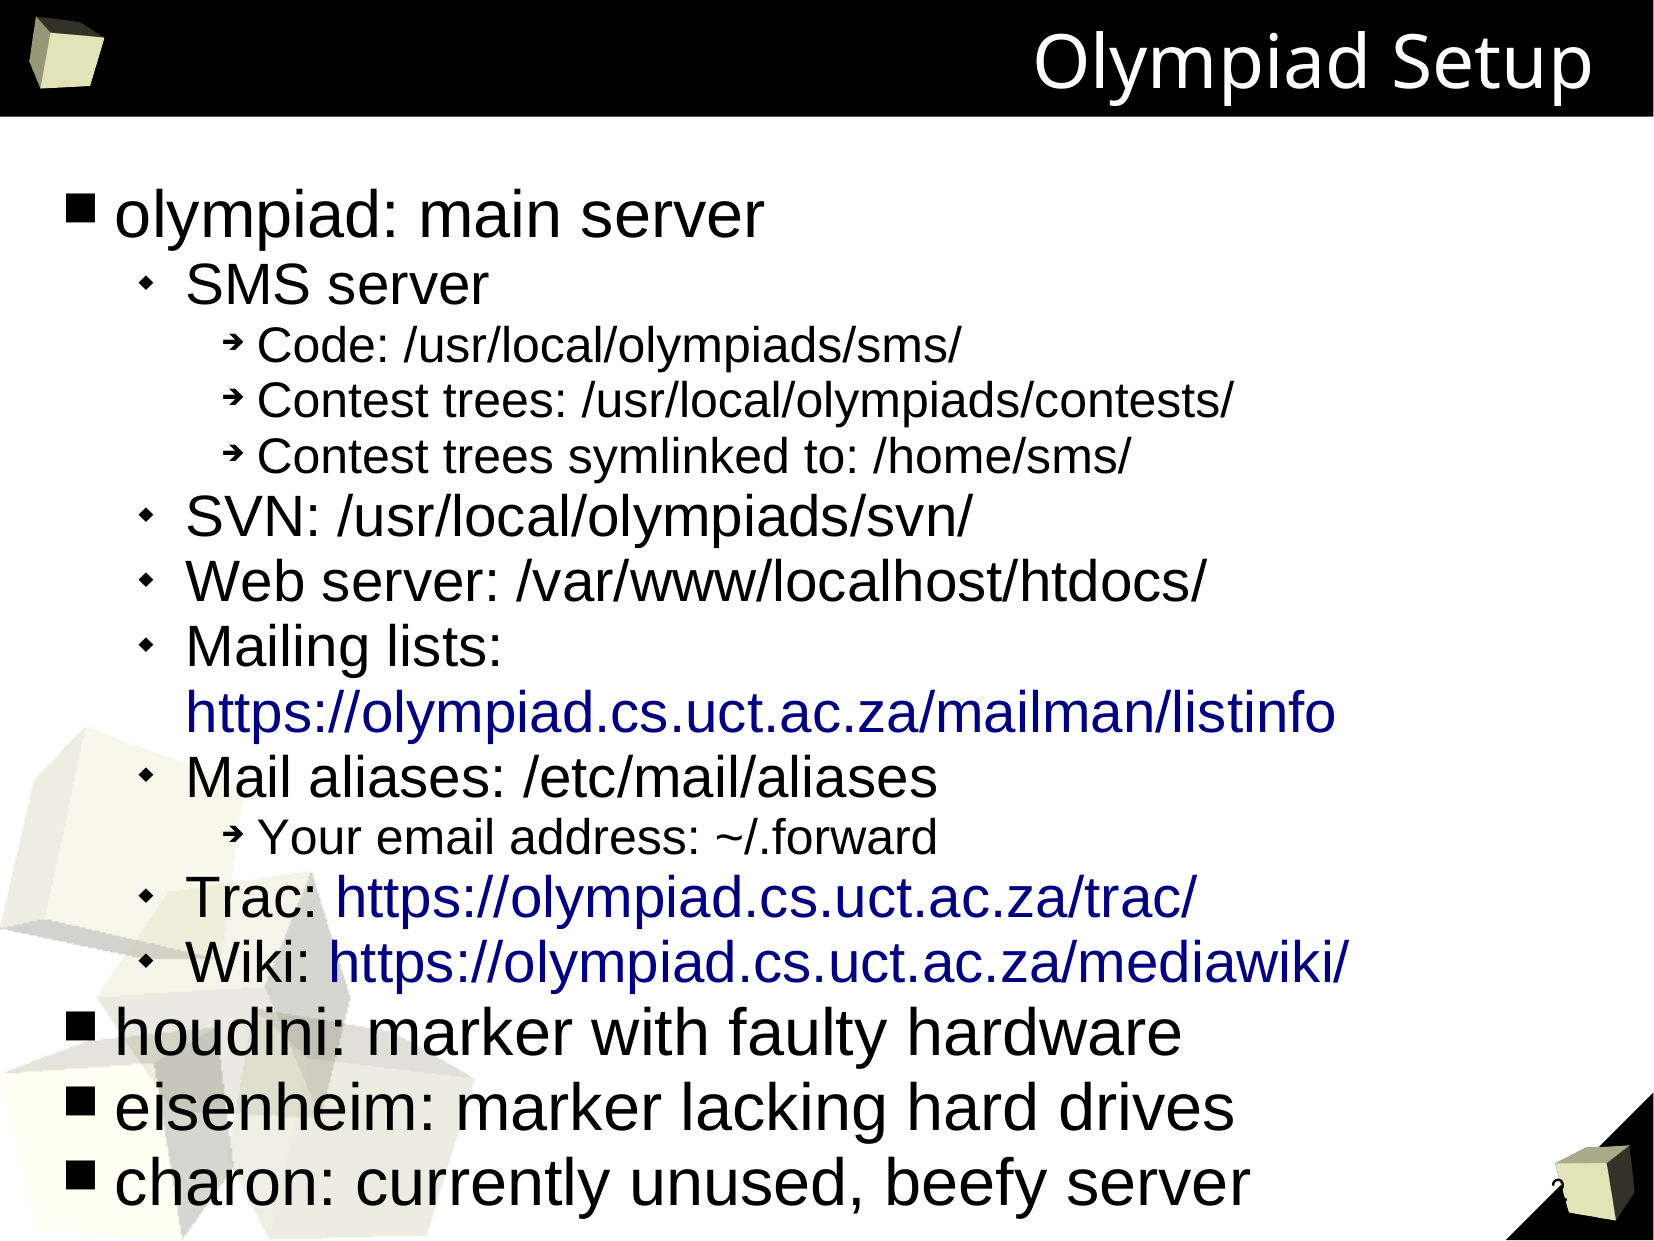

# Olympiad Setup
olympiad: main server
SMS server
Code: /usr/local/olympiads/sms/
Contest trees: /usr/local/olympiads/contests/
Contest trees symlinked to: /home/sms/
SVN: /usr/local/olympiads/svn/
Web server: /var/www/localhost/htdocs/
Mailing lists: https://olympiad.cs.uct.ac.za/mailman/listinfo
Mail aliases: /etc/mail/aliases
Your email address: ~/.forward
Trac: https://olympiad.cs.uct.ac.za/trac/
Wiki: https://olympiad.cs.uct.ac.za/mediawiki/
houdini: marker with faulty hardware
eisenheim: marker lacking hard drives
charon: currently unused, beefy server